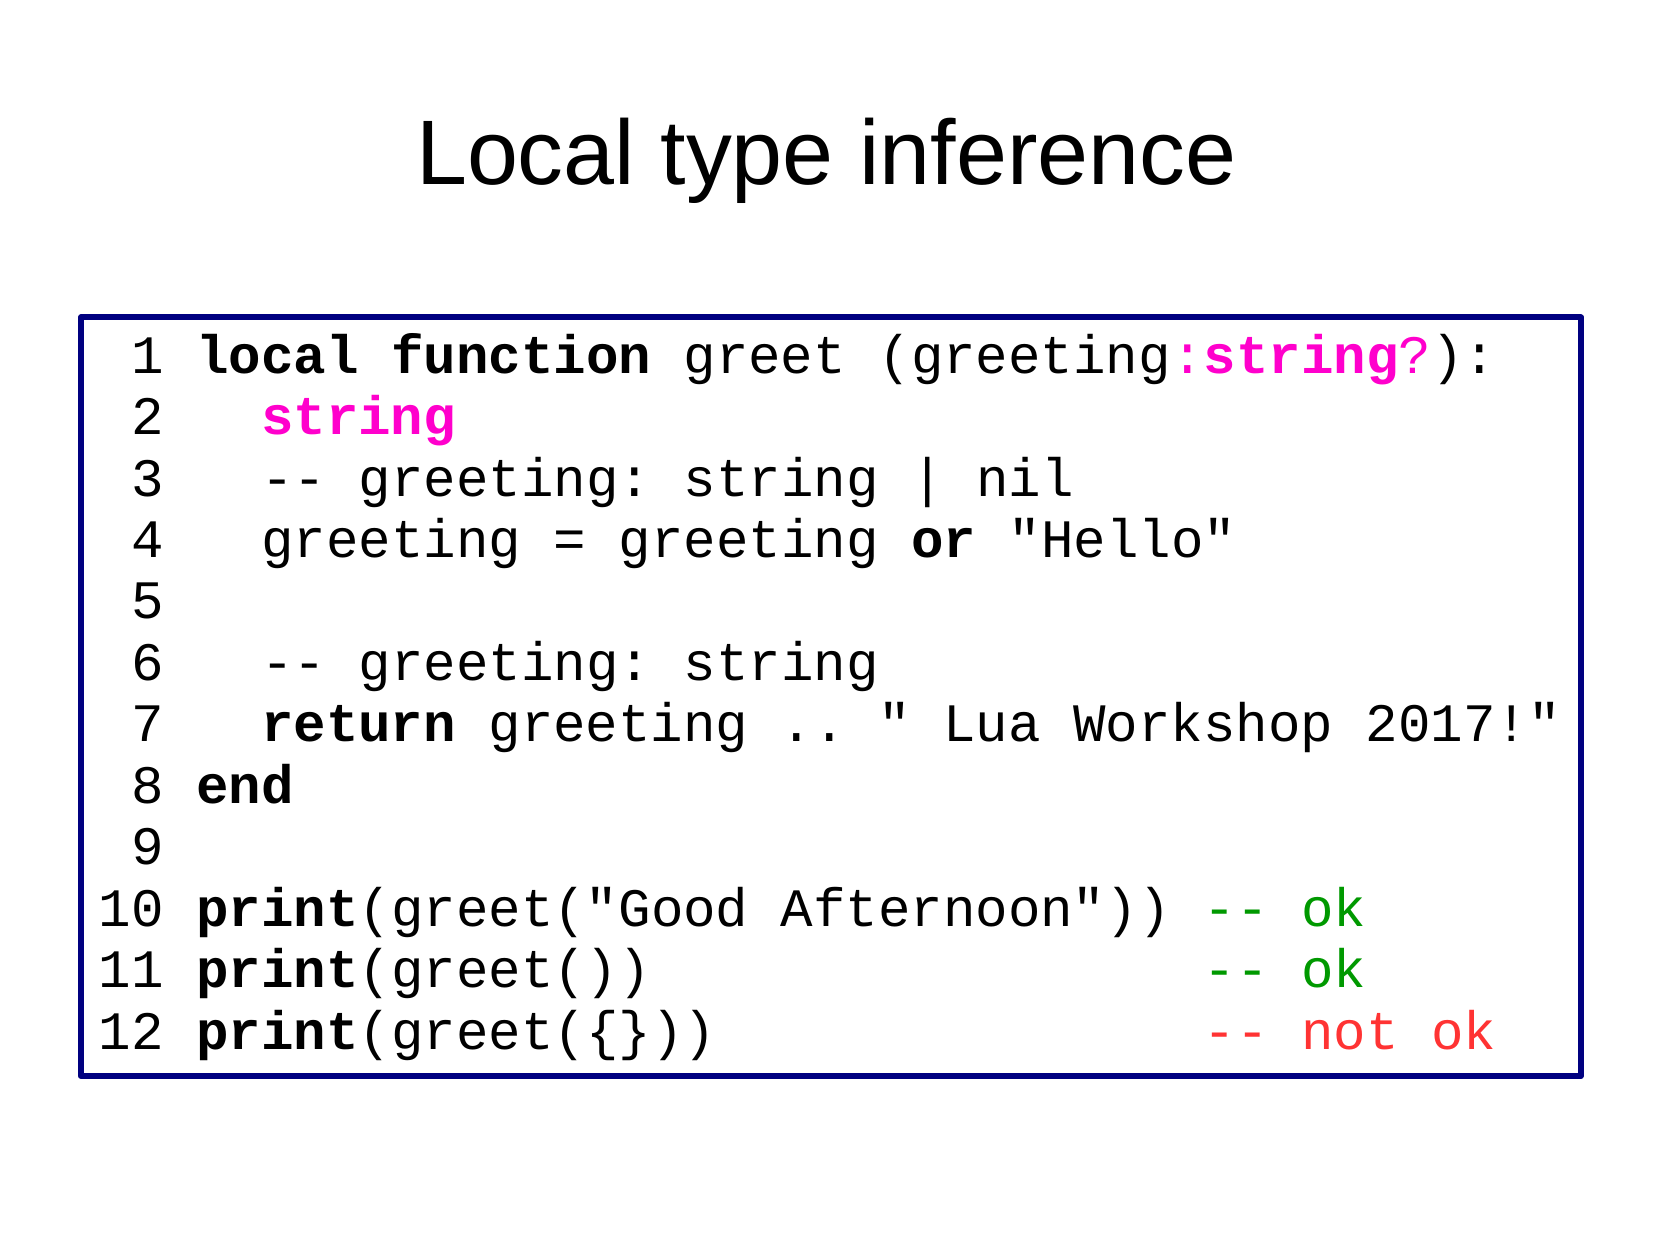

# Local type inference
 1 local function greet (greeting:string?):
 2 string
 3 -- greeting: string | nil
 4 greeting = greeting or "Hello"
 5
 6 -- greeting: string
 7 return greeting .. " Lua Workshop 2017!"
 8 end
 9
10 print(greet("Good Afternoon")) -- ok
11 print(greet()) -- ok
12 print(greet({})) -- not ok